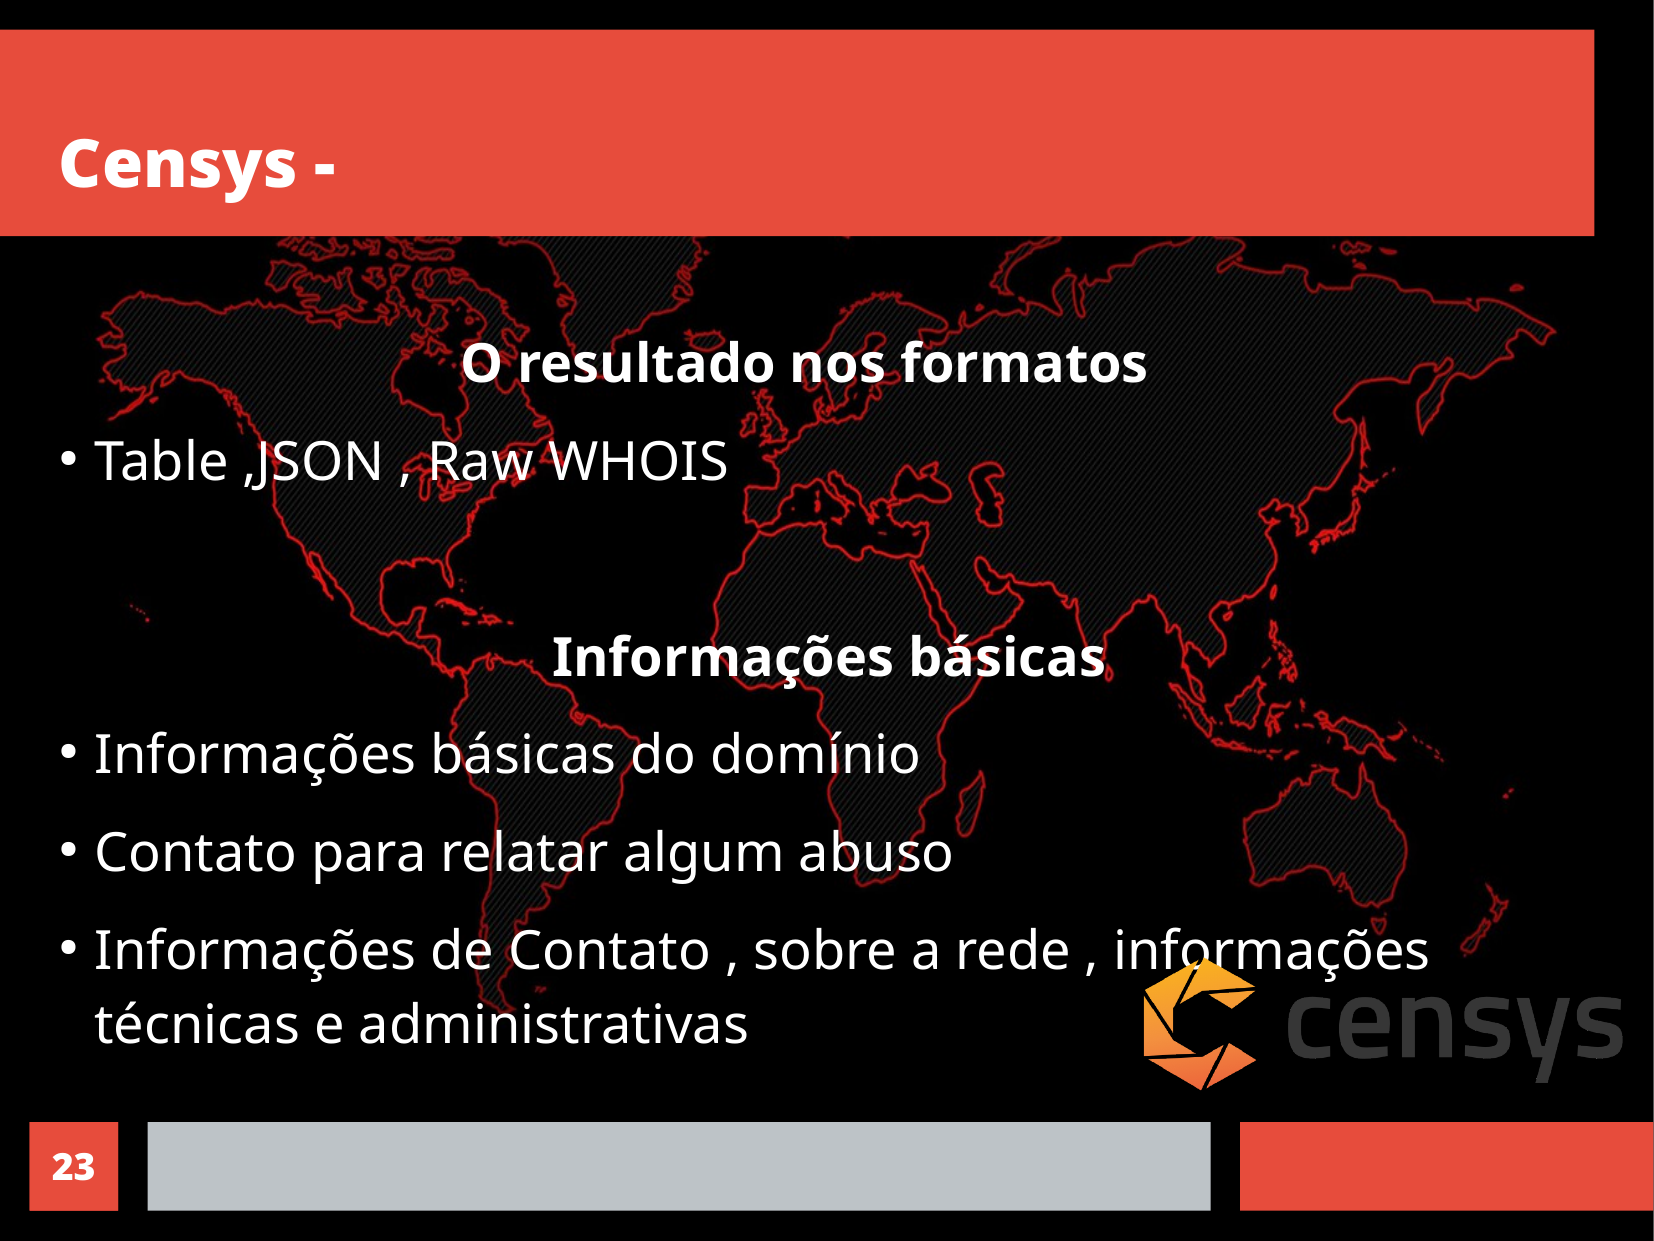

# Censys -
O resultado nos formatos
Table ,JSON , Raw WHOIS
Informações básicas
Informações básicas do domínio
Contato para relatar algum abuso
Informações de Contato , sobre a rede , informações técnicas e administrativas
23